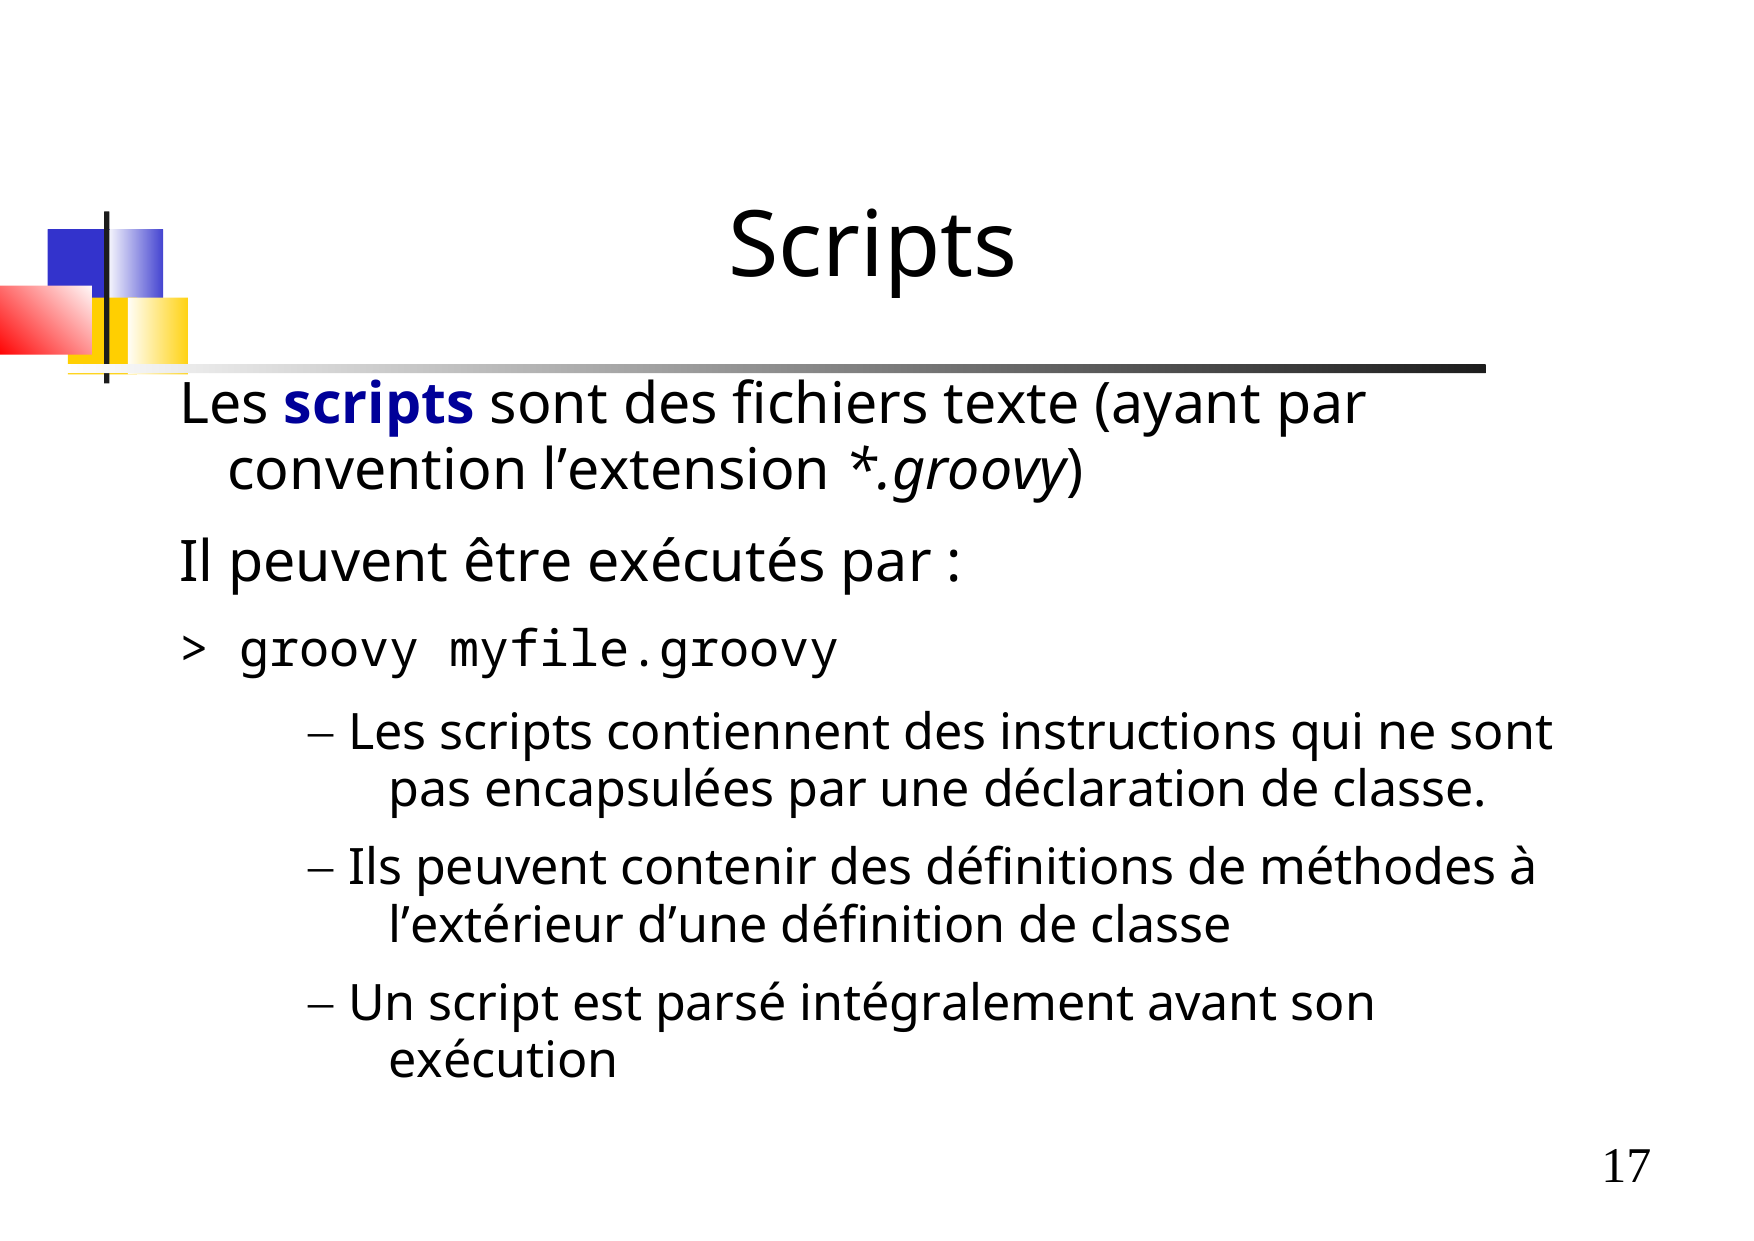

# Scripts
Les scripts sont des fichiers texte (ayant par convention l’extension *.groovy)
Il peuvent être exécutés par :
> groovy myfile.groovy
Les scripts contiennent des instructions qui ne sont pas encapsulées par une déclaration de classe.
Ils peuvent contenir des définitions de méthodes à l’extérieur d’une définition de classe
Un script est parsé intégralement avant son exécution